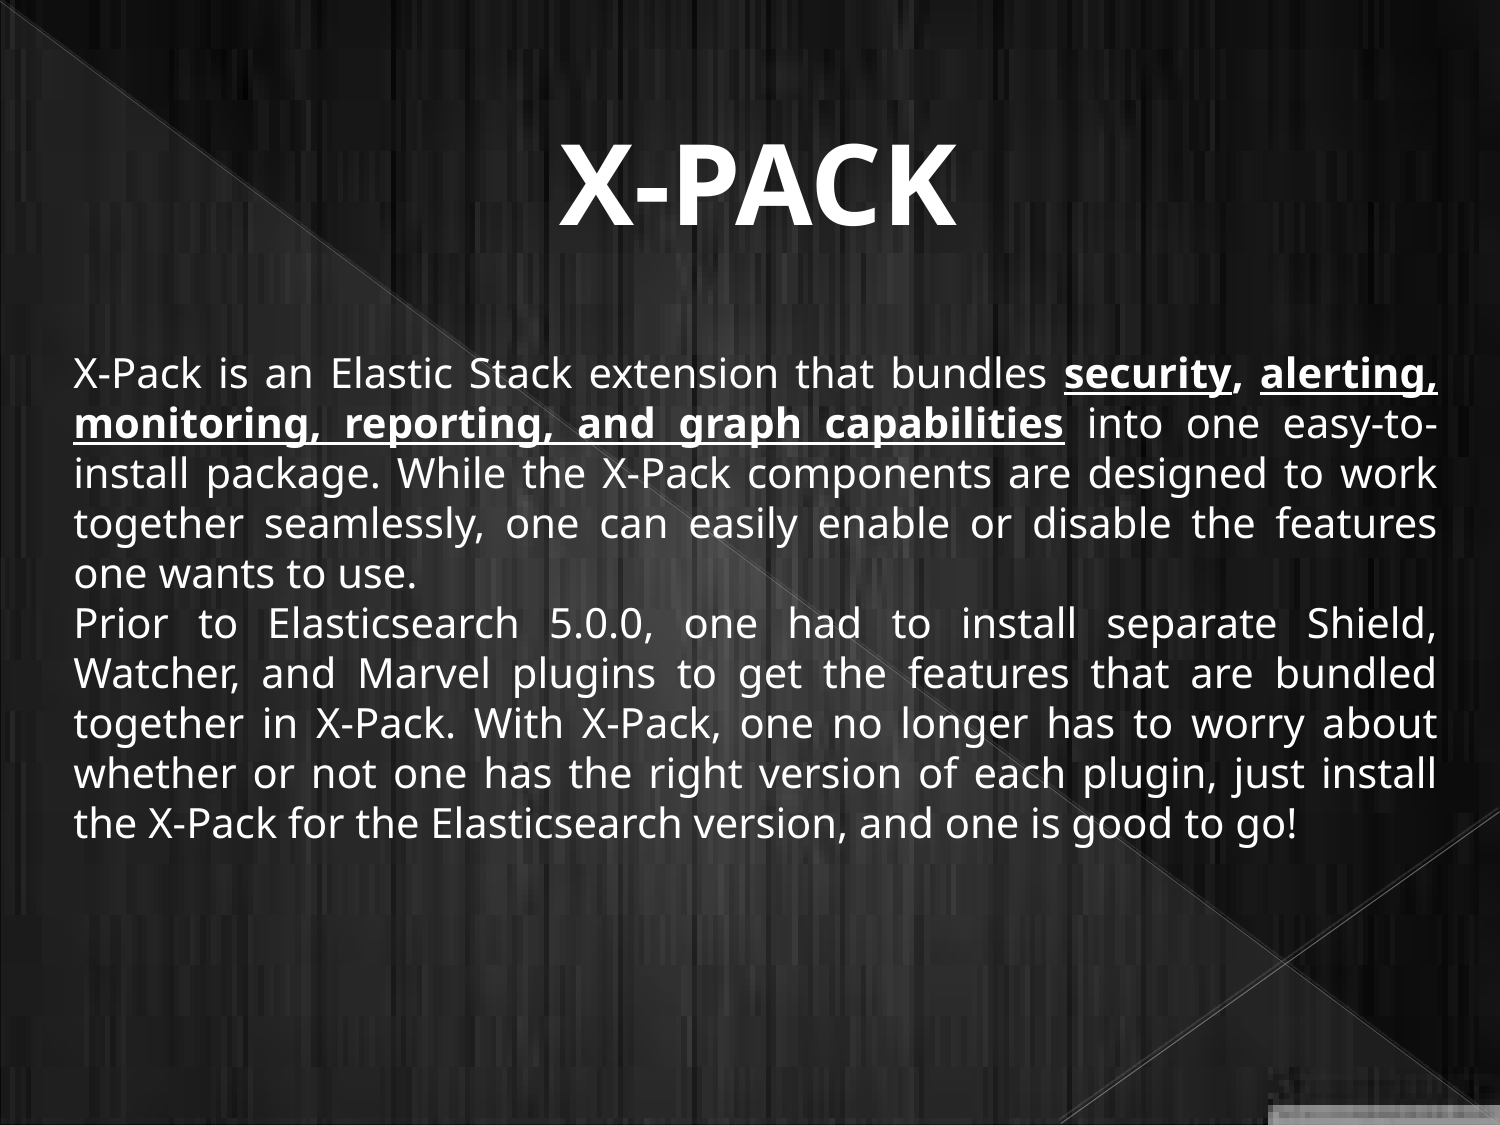

X-PACK
X-Pack is an Elastic Stack extension that bundles security, alerting, monitoring, reporting, and graph capabilities into one easy-to-install package. While the X-Pack components are designed to work together seamlessly, one can easily enable or disable the features one wants to use.
Prior to Elasticsearch 5.0.0, one had to install separate Shield, Watcher, and Marvel plugins to get the features that are bundled together in X-Pack. With X-Pack, one no longer has to worry about whether or not one has the right version of each plugin, just install the X-Pack for the Elasticsearch version, and one is good to go!